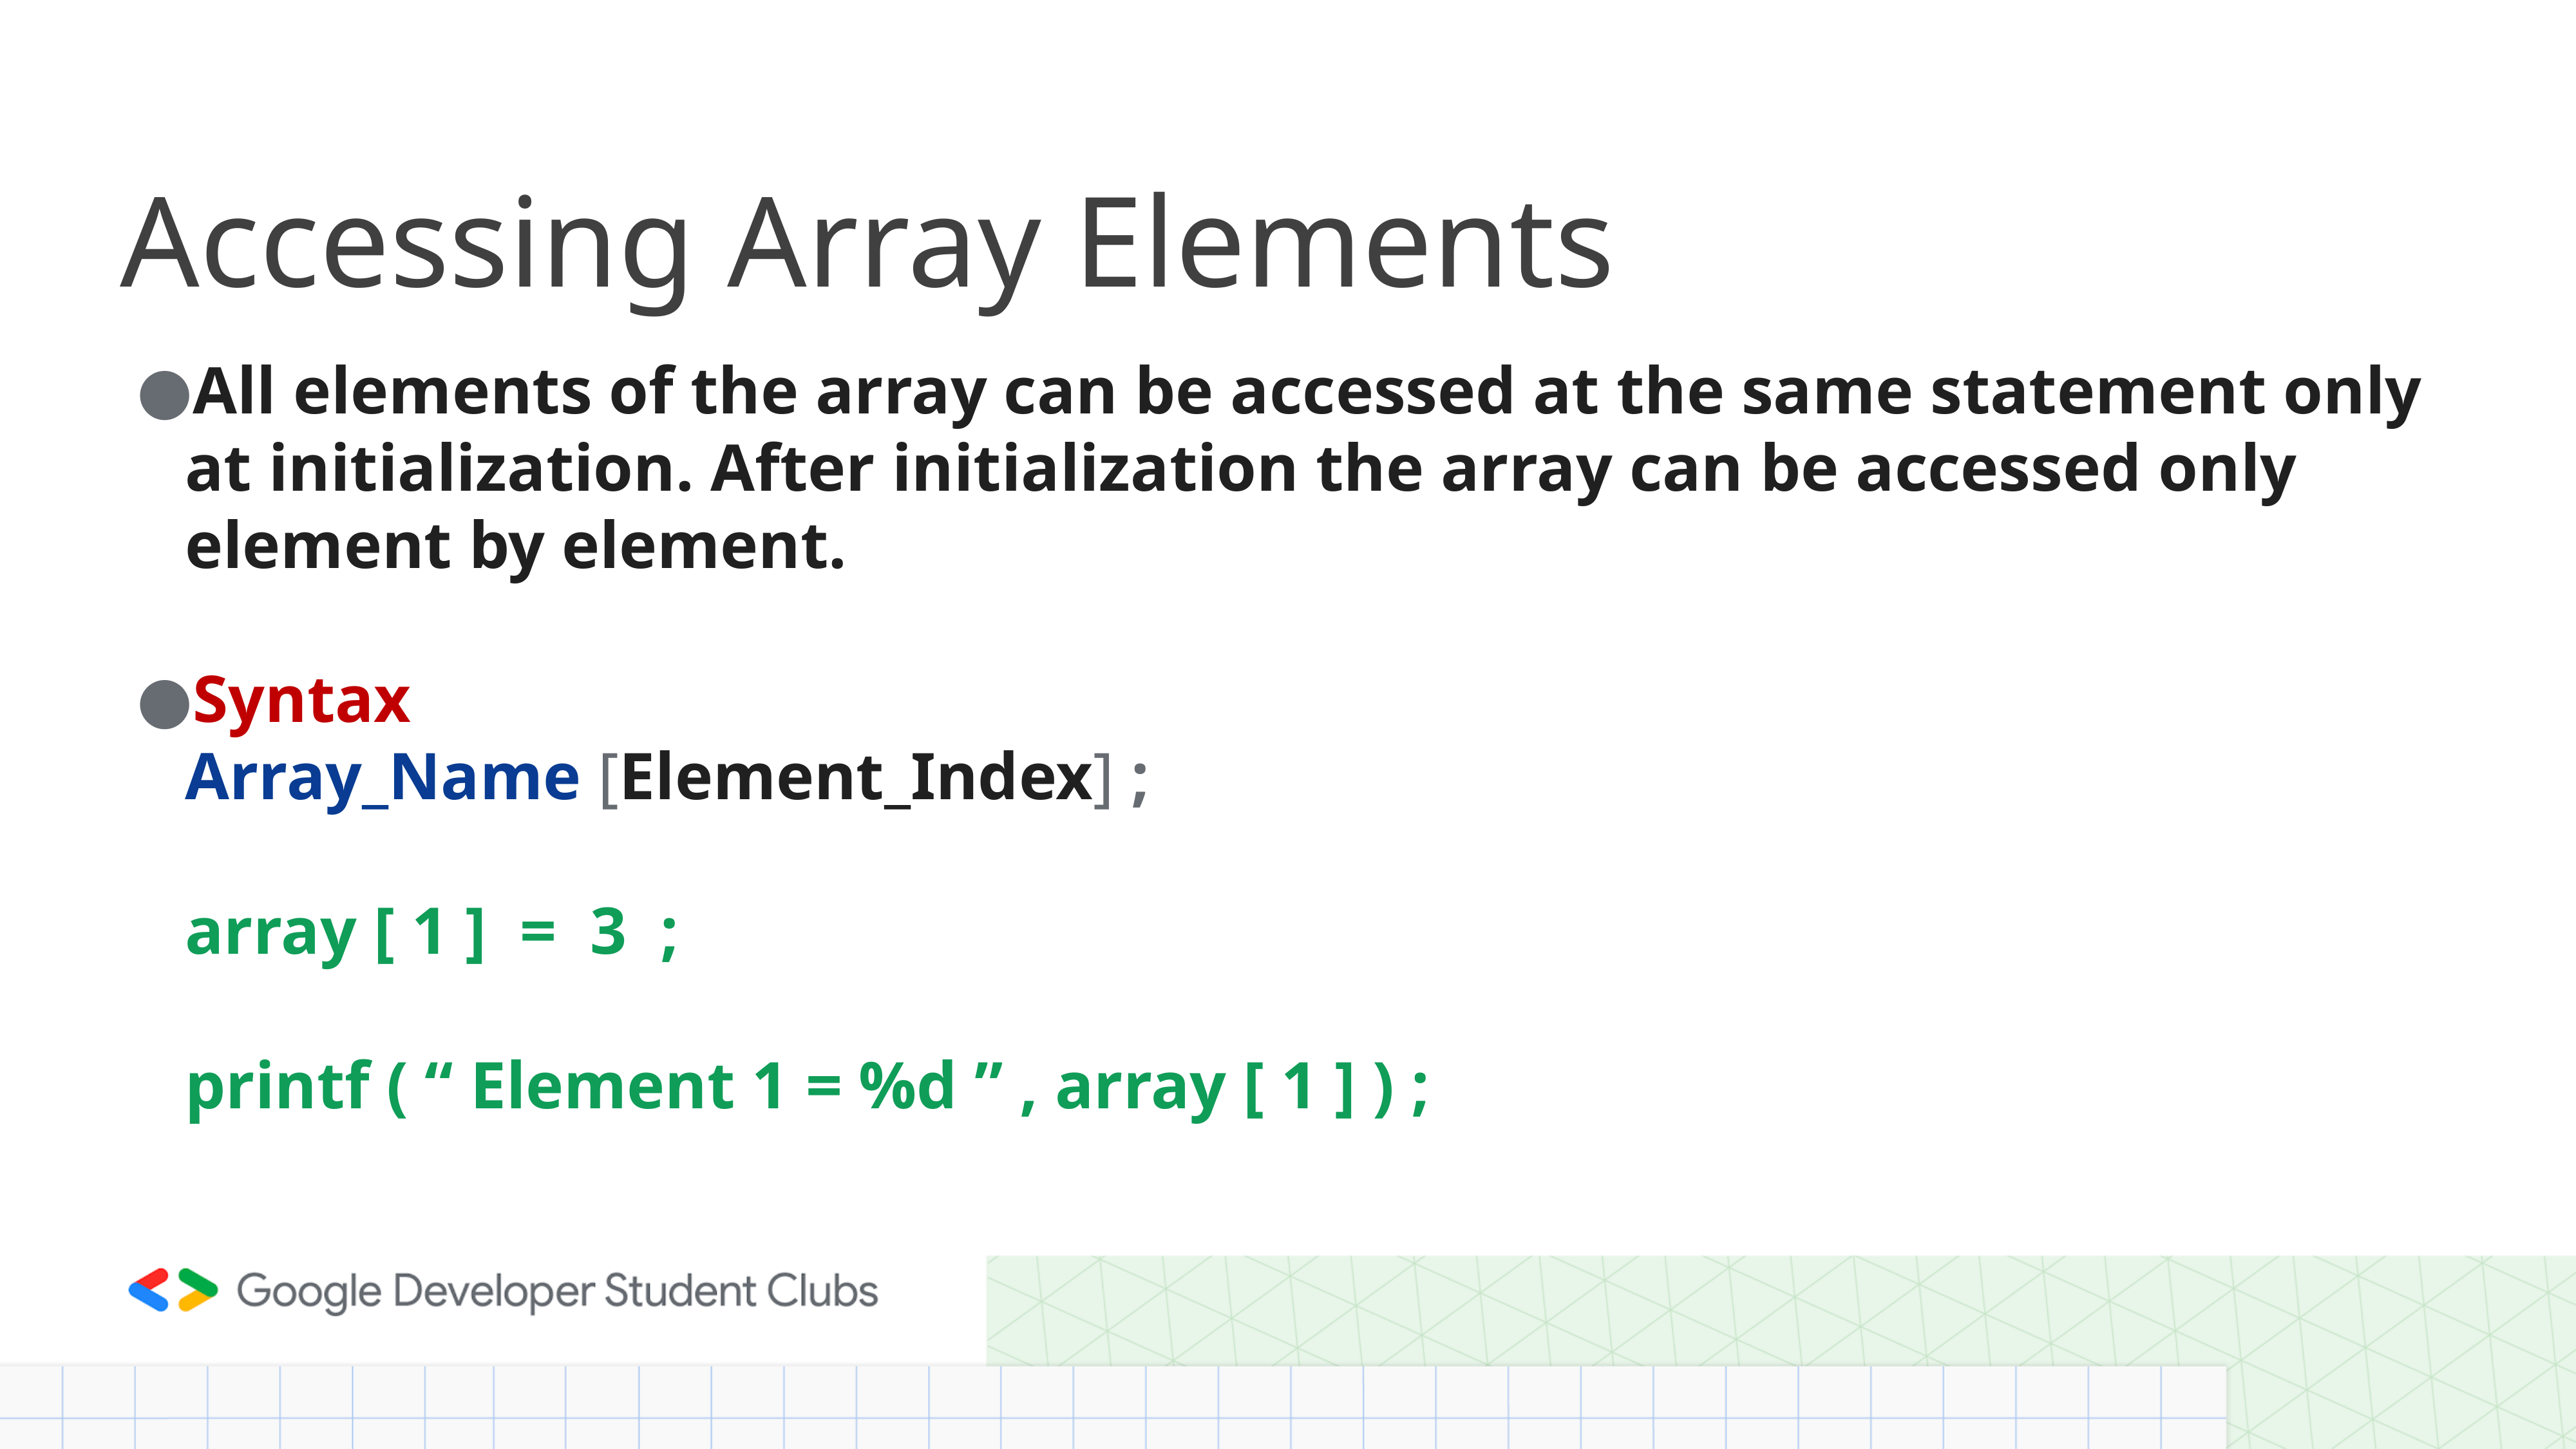

Accessing Array Elements
# All elements of the array can be accessed at the same statement only at initialization. After initialization the array can be accessed only element by element.
Syntax
	Array_Name [Element_Index] ;
	array [ 1 ] = 3 ;
	printf ( “ Element 1 = %d ” , array [ 1 ] ) ;